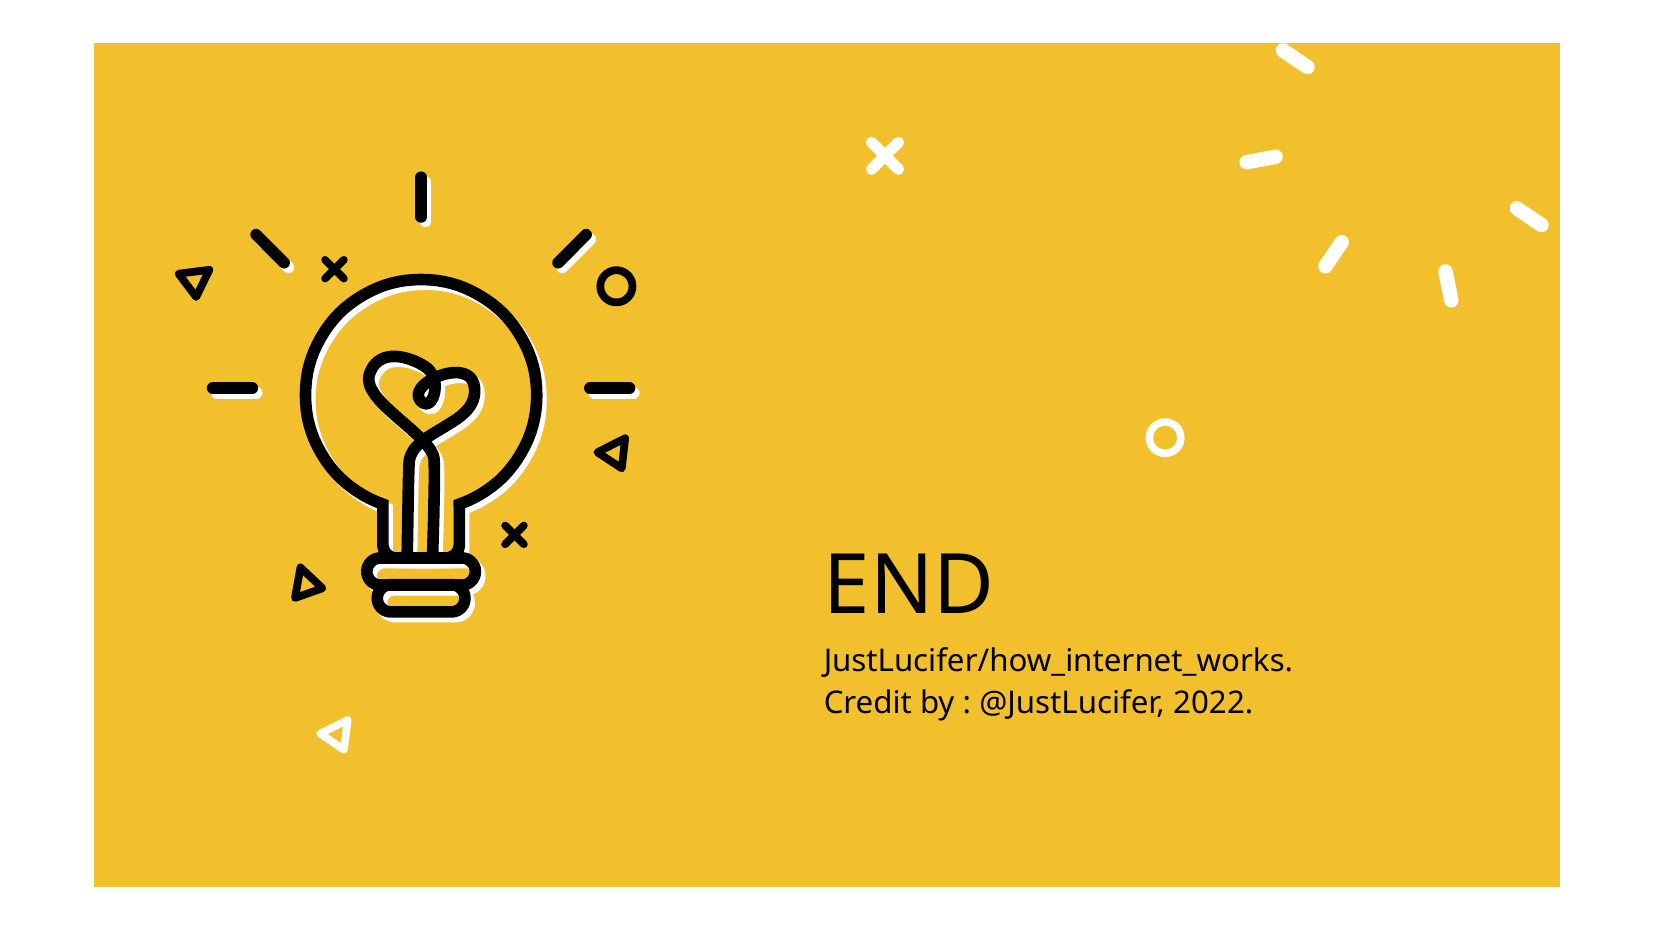

# END
JustLucifer/how_internet_works.
Credit by : @JustLucifer, 2022.